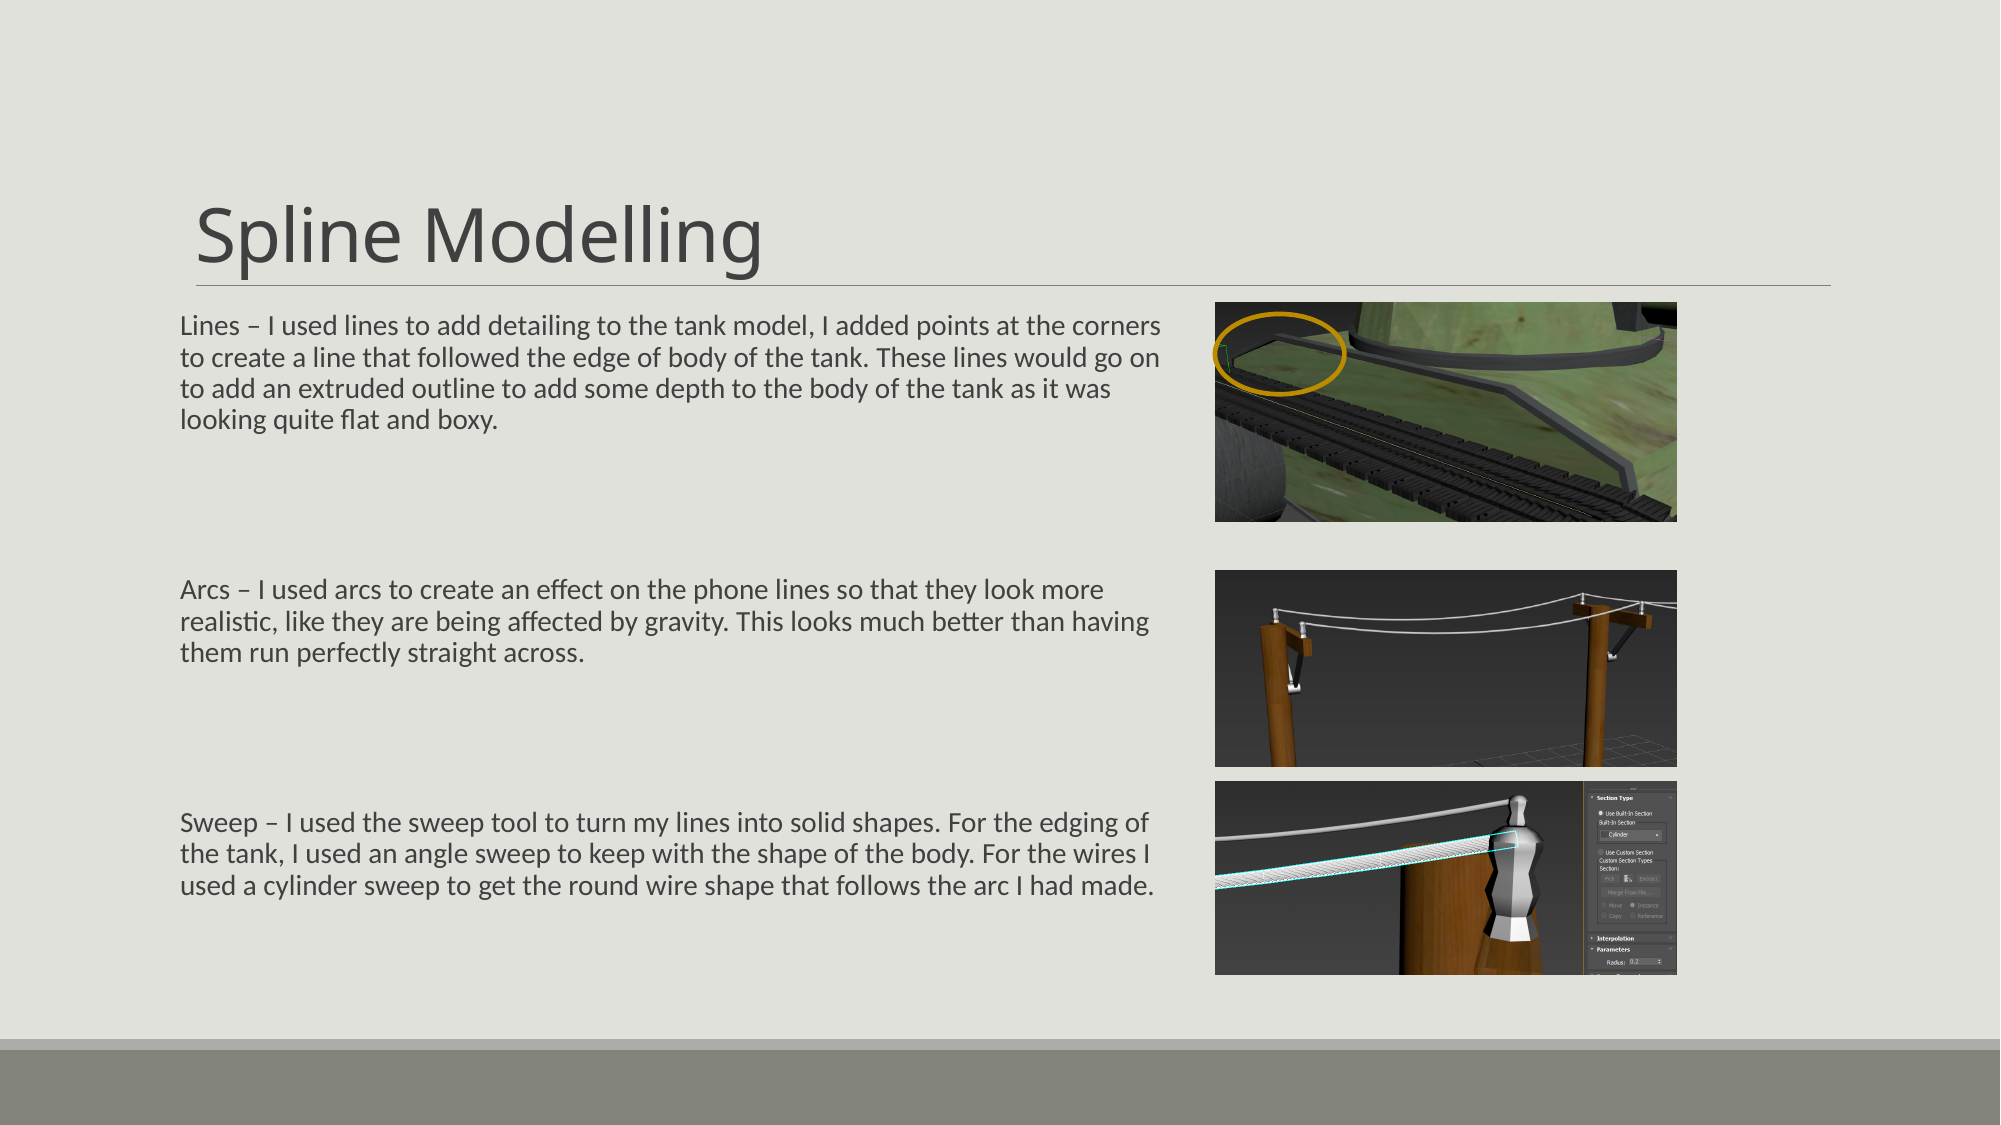

# Spline Modelling
Lines – I used lines to add detailing to the tank model, I added points at the corners to create a line that followed the edge of body of the tank. These lines would go on to add an extruded outline to add some depth to the body of the tank as it was looking quite flat and boxy.
Arcs – I used arcs to create an effect on the phone lines so that they look more realistic, like they are being affected by gravity. This looks much better than having them run perfectly straight across.
Sweep – I used the sweep tool to turn my lines into solid shapes. For the edging of the tank, I used an angle sweep to keep with the shape of the body. For the wires I used a cylinder sweep to get the round wire shape that follows the arc I had made.